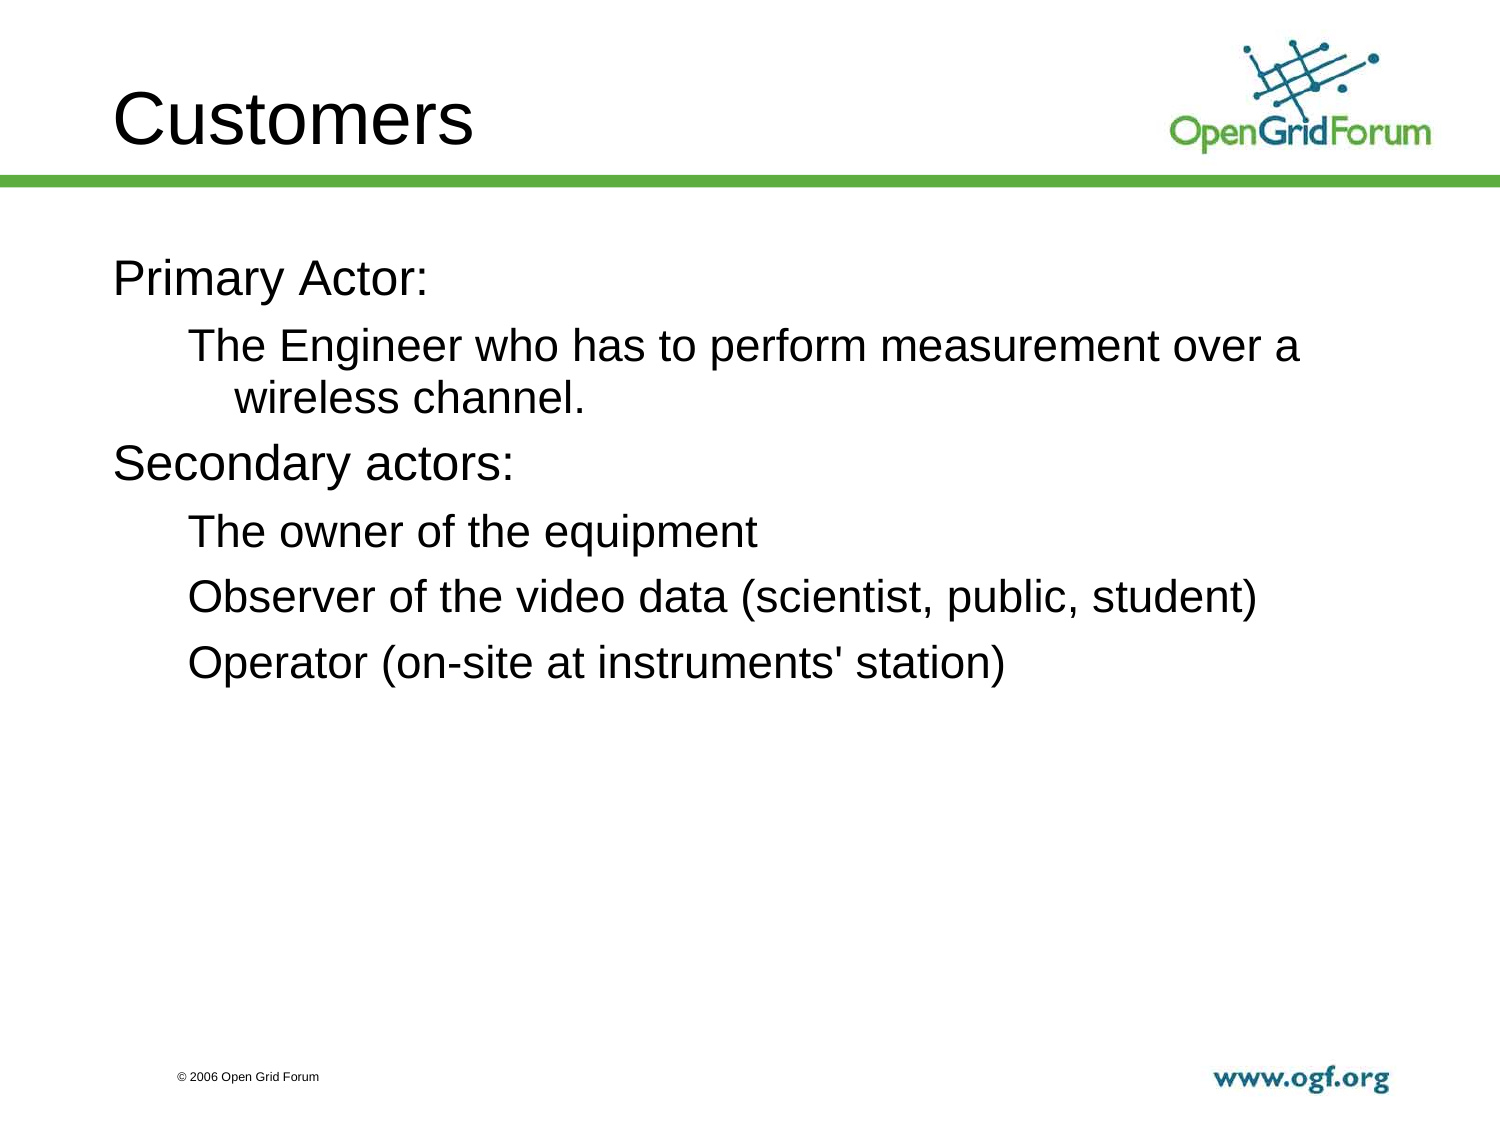

# Customers
Primary Actor:
The Engineer who has to perform measurement over a wireless channel.
Secondary actors:
The owner of the equipment
Observer of the video data (scientist, public, student)
Operator (on-site at instruments' station)